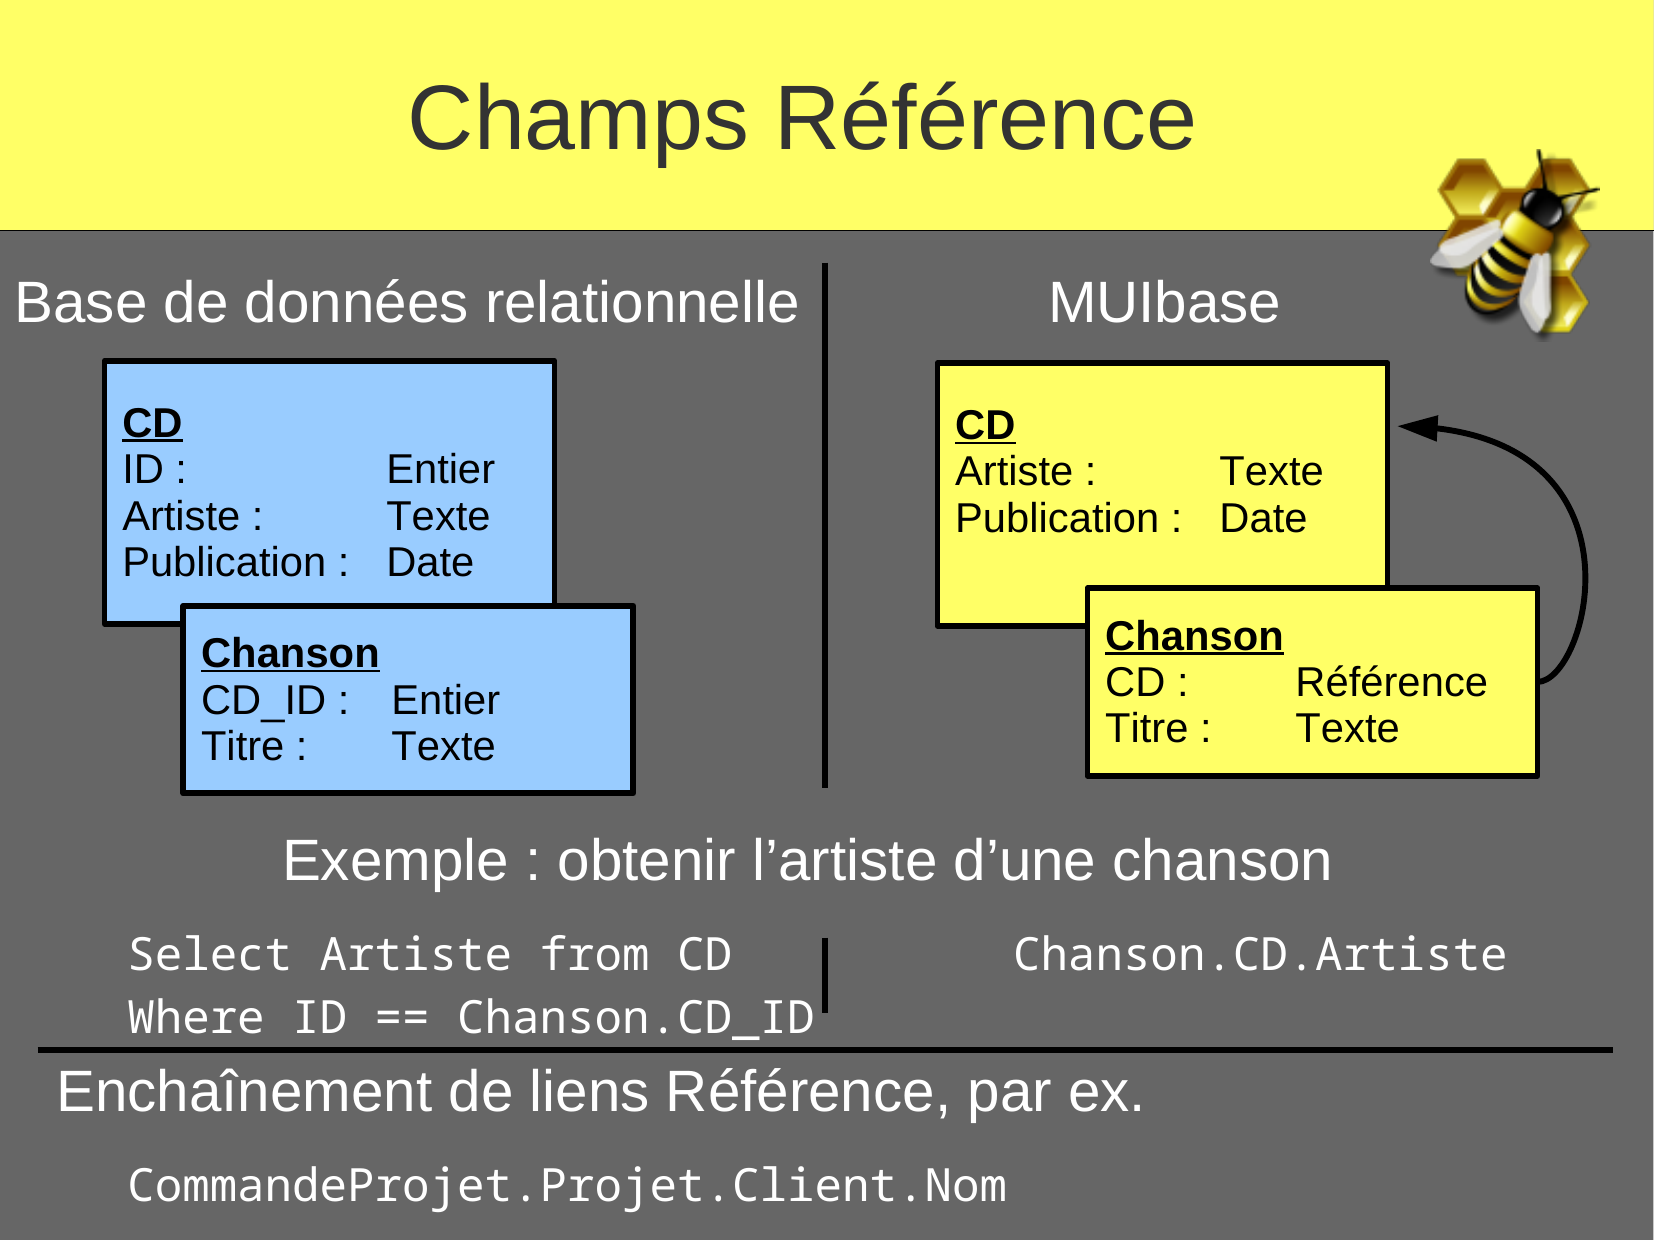

# Champs Référence
Base de données relationnelle				MUIbase
CD
ID :			Entier
Artiste : 		Texte
Publication :	Date
CD
Artiste : 		Texte
Publication :	Date
Chanson
CD :		Référence
Titre : 	Texte
Chanson
CD_ID : 	Entier
Titre : 	Texte
Exemple : obtenir l’artiste d’une chanson
Select Artiste from CD				Chanson.CD.Artiste
Where ID == Chanson.CD_ID
Enchaînement de liens Référence, par ex.
CommandeProjet.Projet.Client.Nom